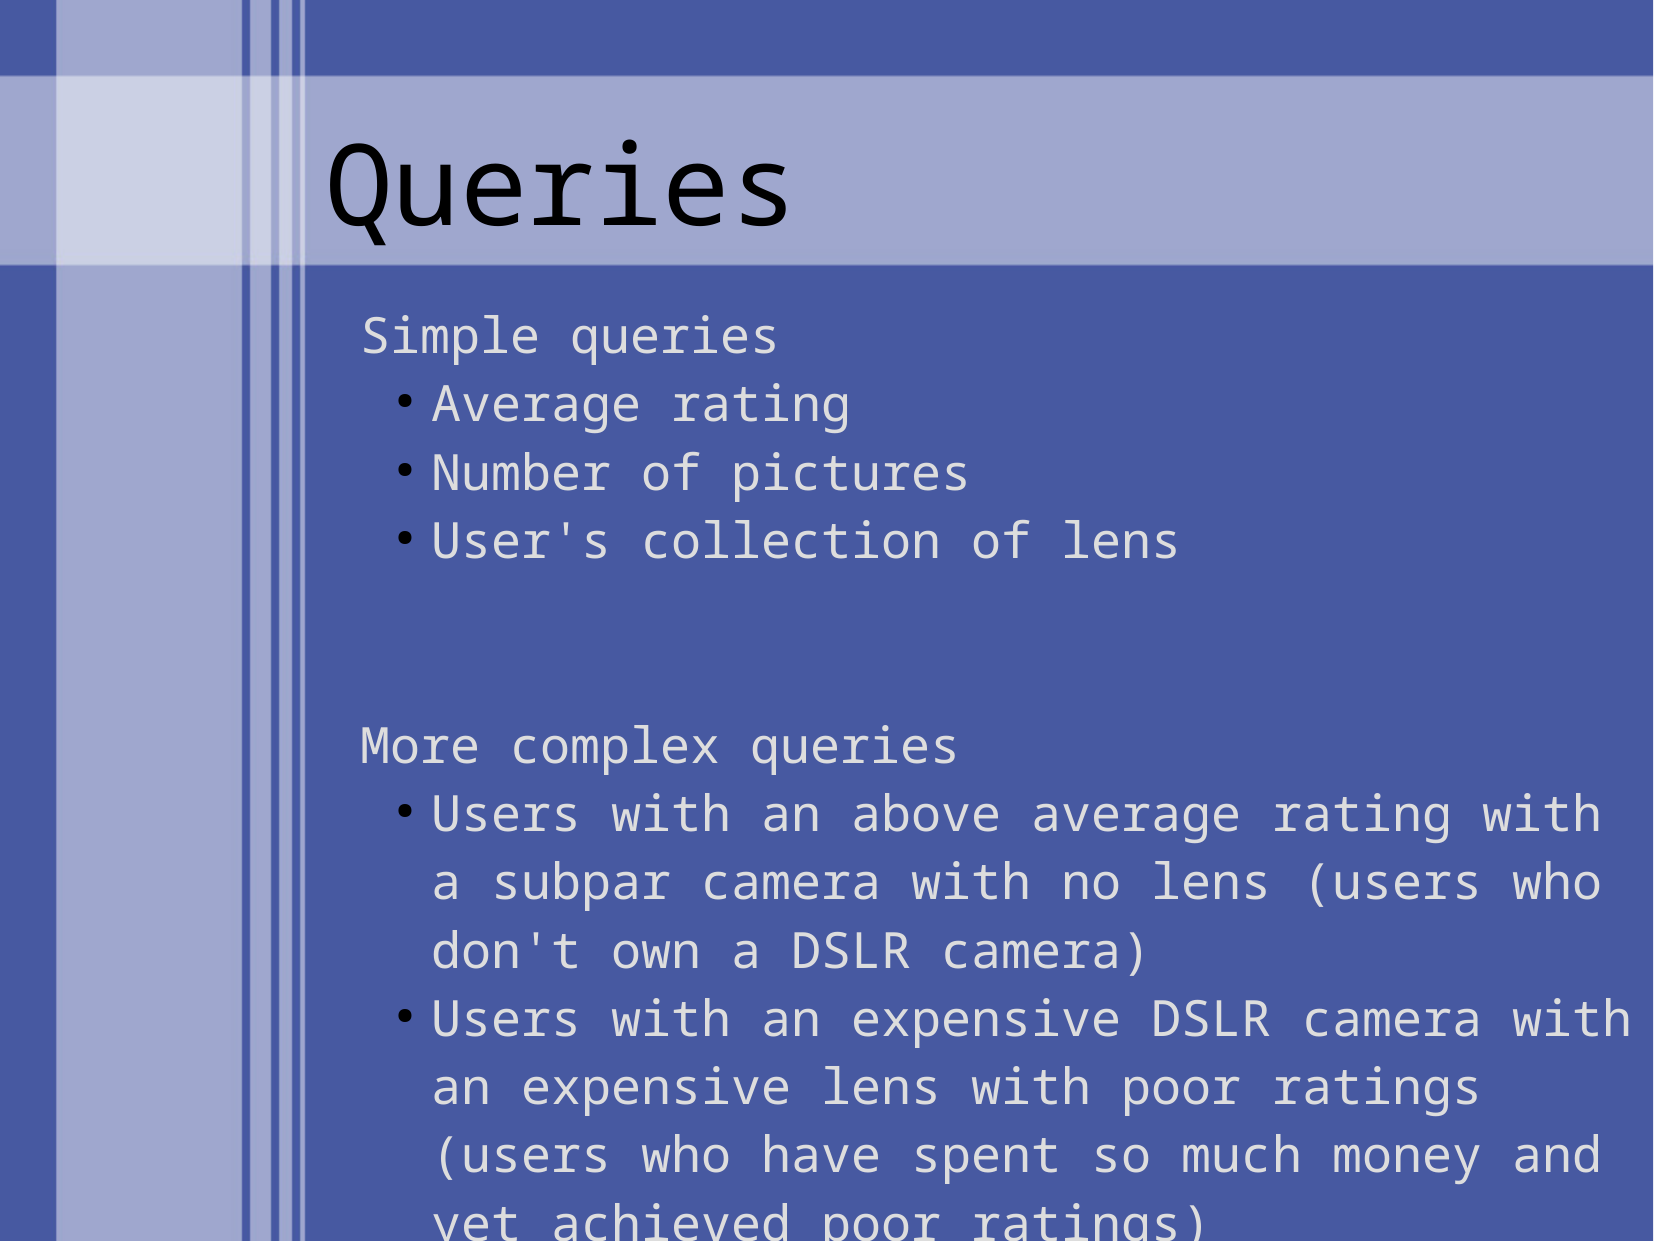

Queries
Simple queries
Average rating
Number of pictures
User's collection of lens
More complex queries
Users with an above average rating with
a subpar camera with no lens (users who
don't own a DSLR camera)
Users with an expensive DSLR camera with
an expensive lens with poor ratings
(users who have spent so much money and
yet achieved poor ratings)